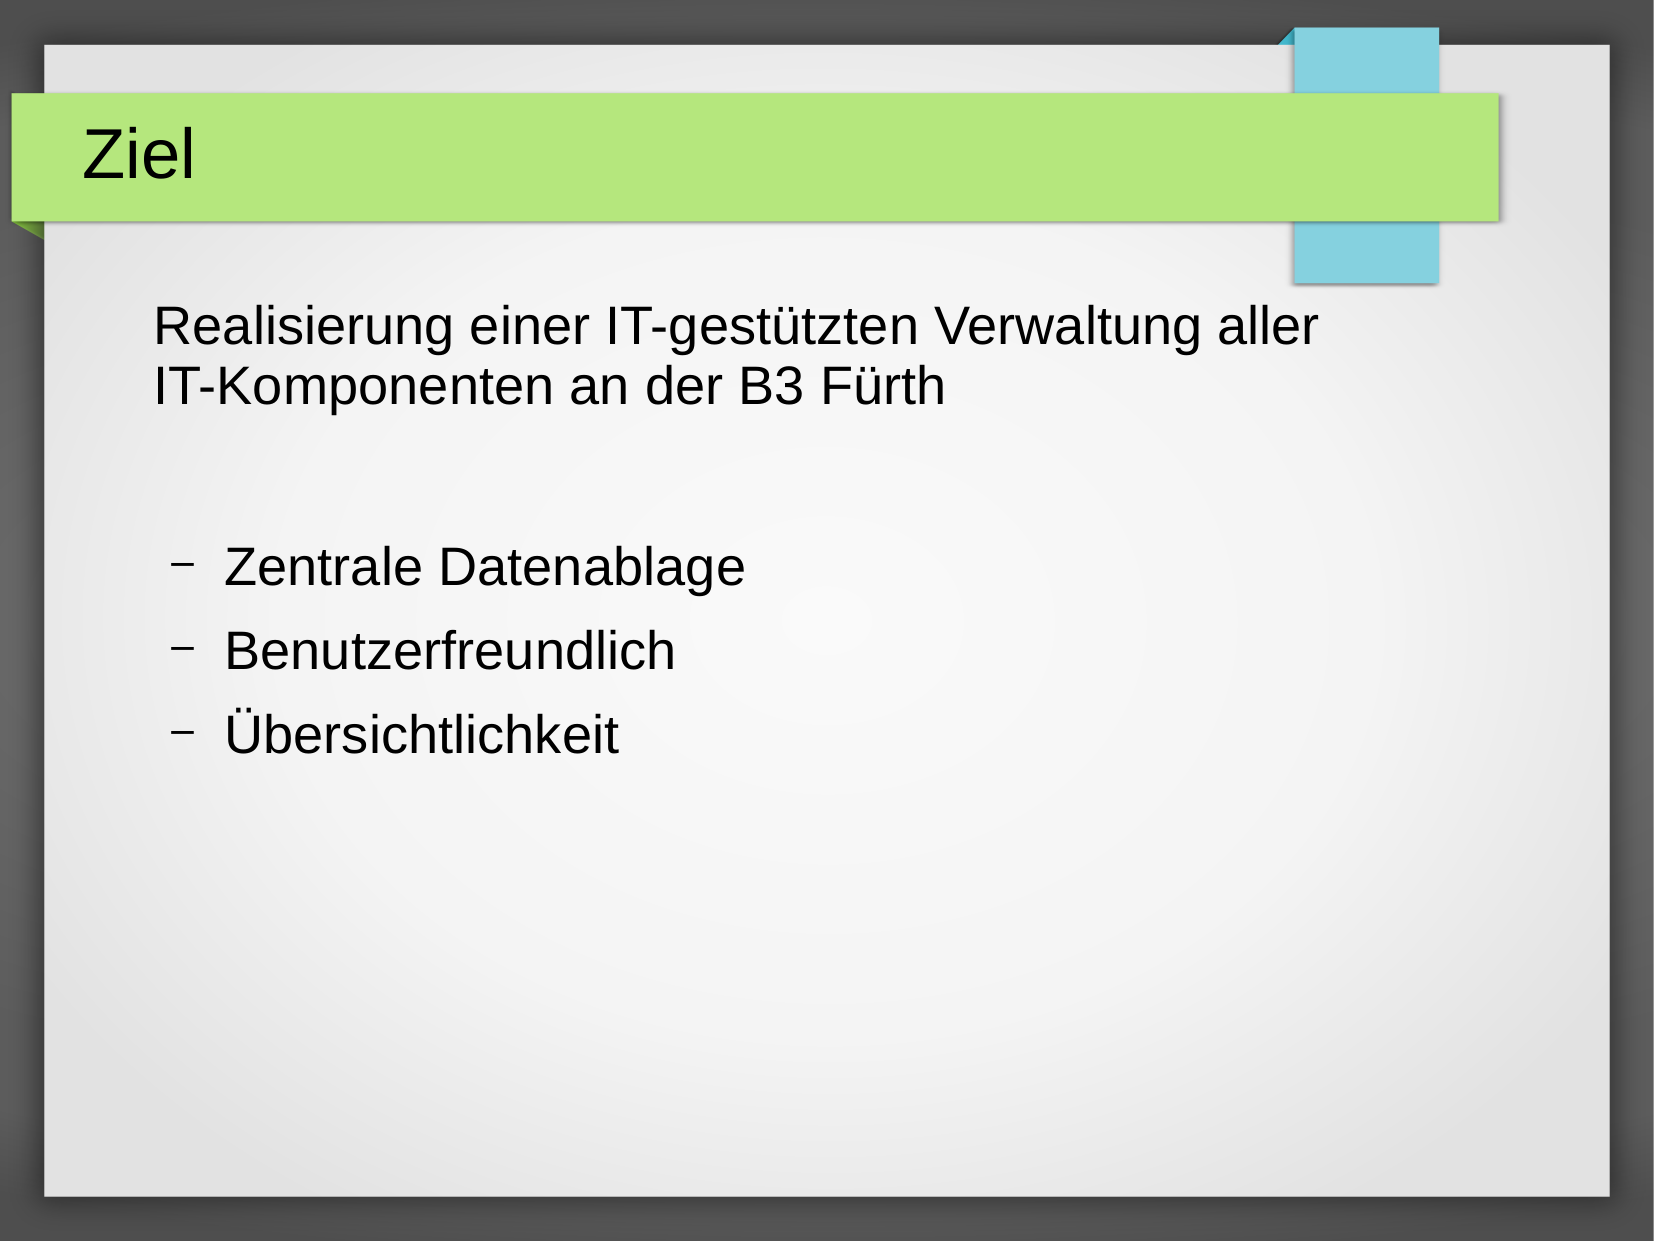

# Ziel
Realisierung einer IT-gestützten Verwaltung aller
IT-Komponenten an der B3 Fürth
Zentrale Datenablage
Benutzerfreundlich
Übersichtlichkeit